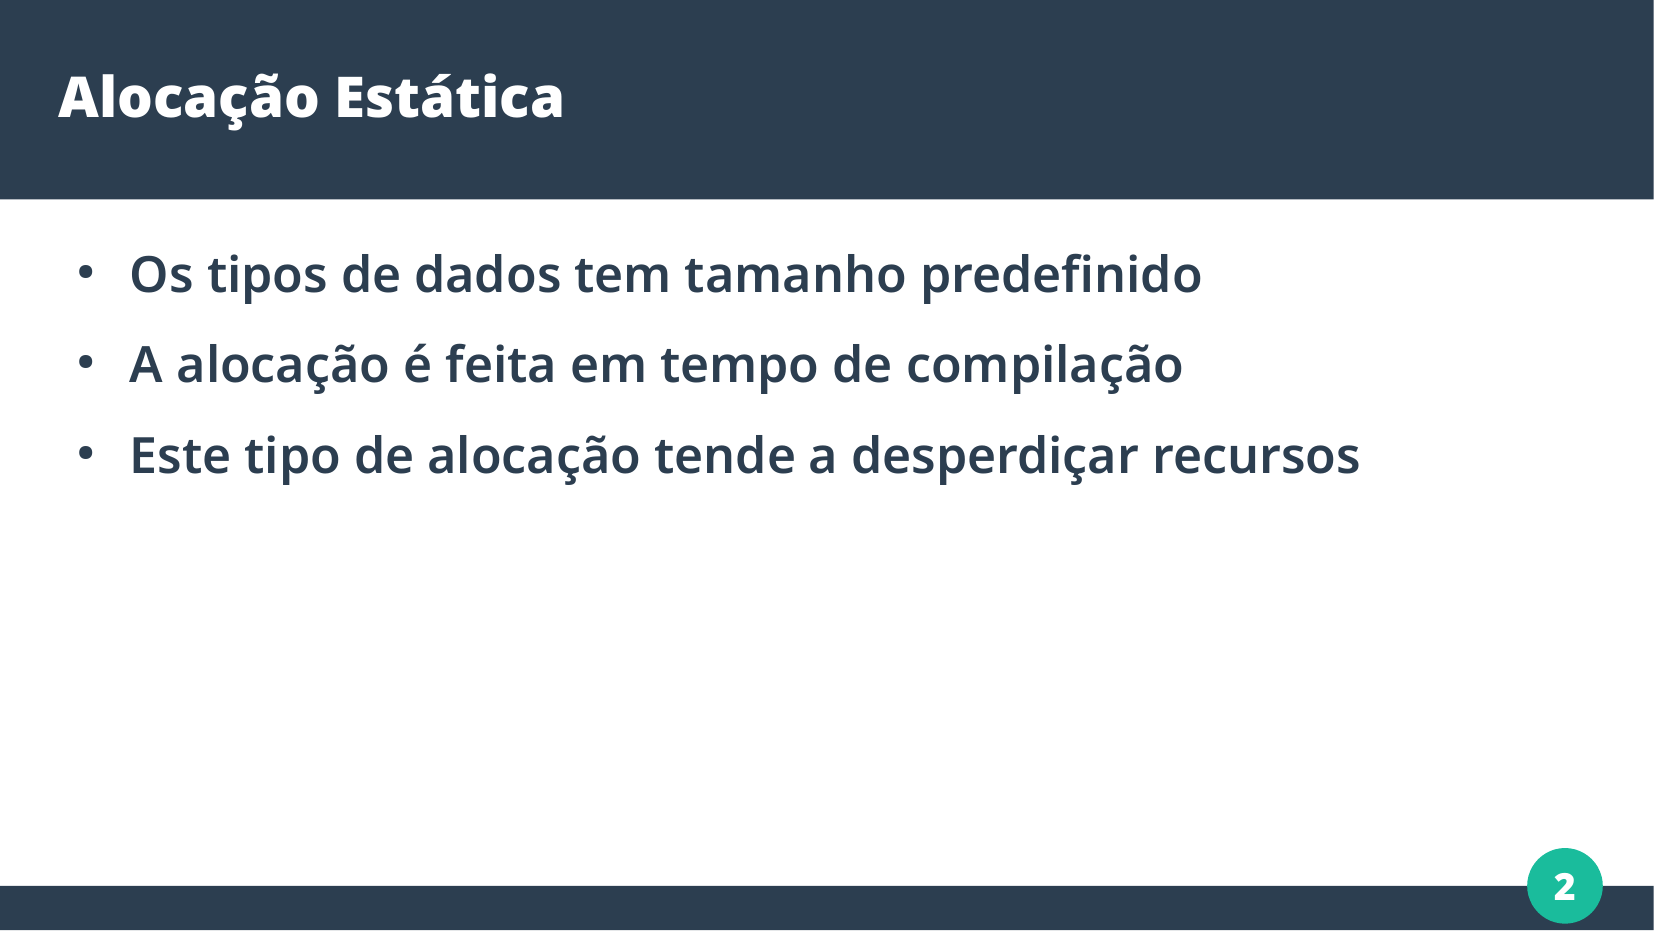

# Alocação Estática
Os tipos de dados tem tamanho predefinido
A alocação é feita em tempo de compilação
Este tipo de alocação tende a desperdiçar recursos